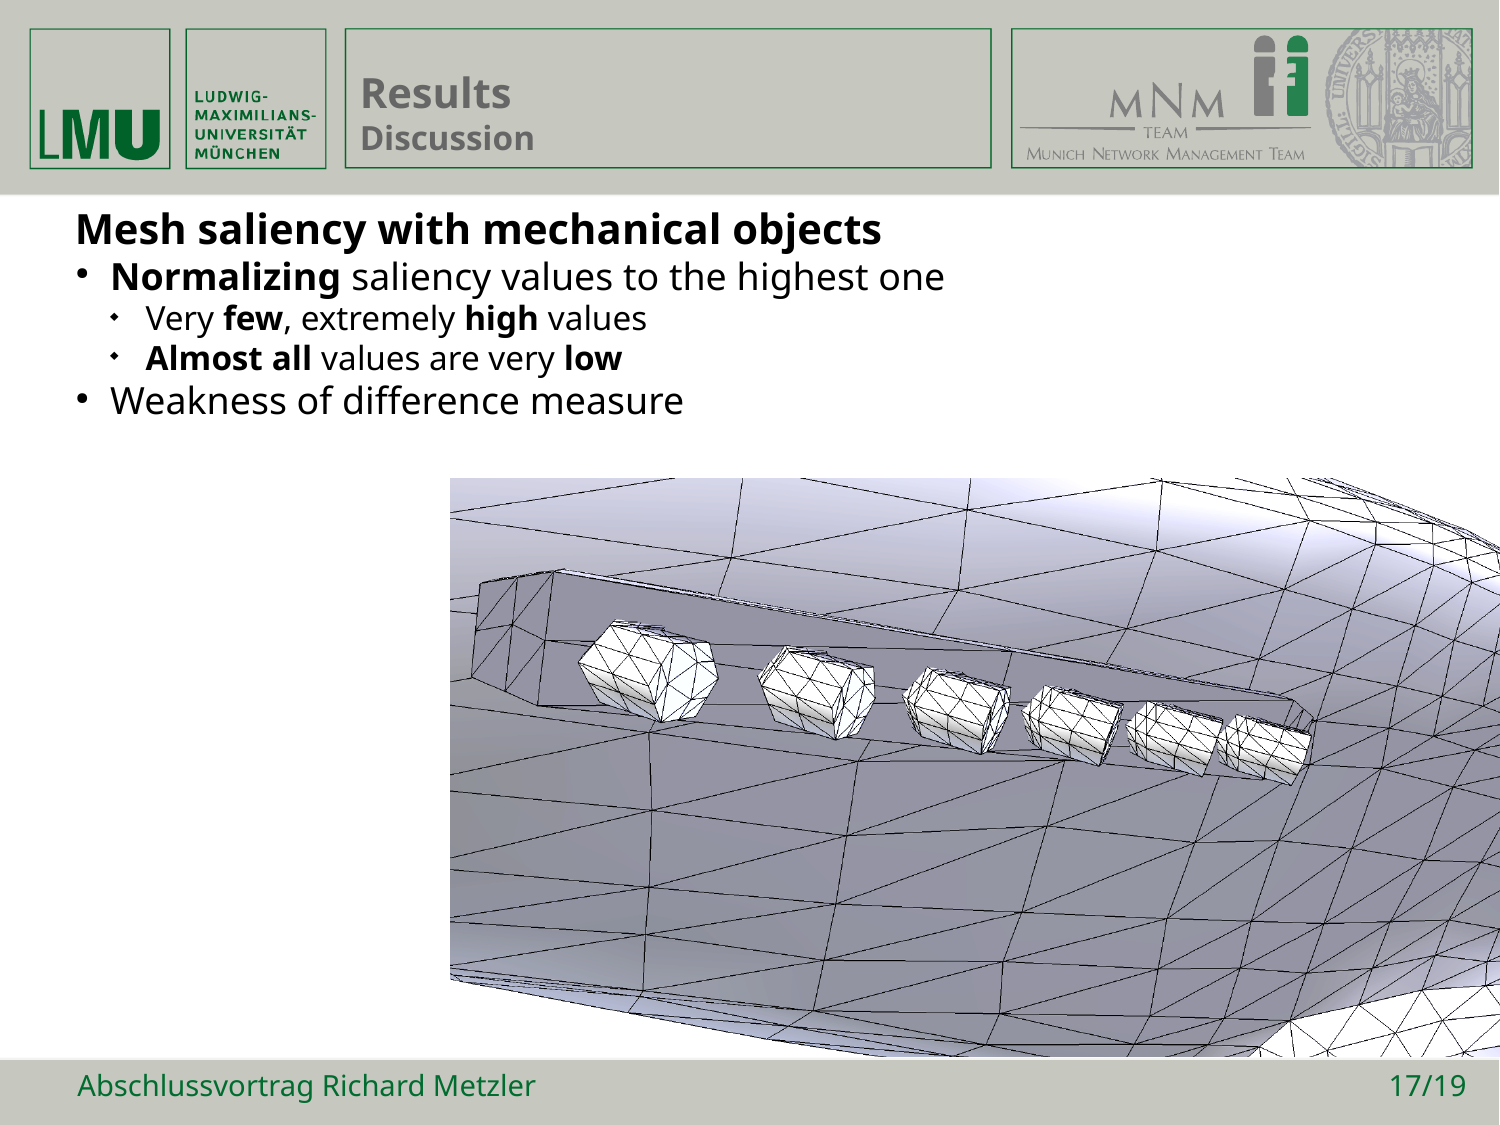

Results
Discussion
Mesh saliency with mechanical objects
Normalizing saliency values to the highest one
Very few, extremely high values
Almost all values are very low
Weakness of difference measure
Abschlussvortrag Richard Metzler
17/19